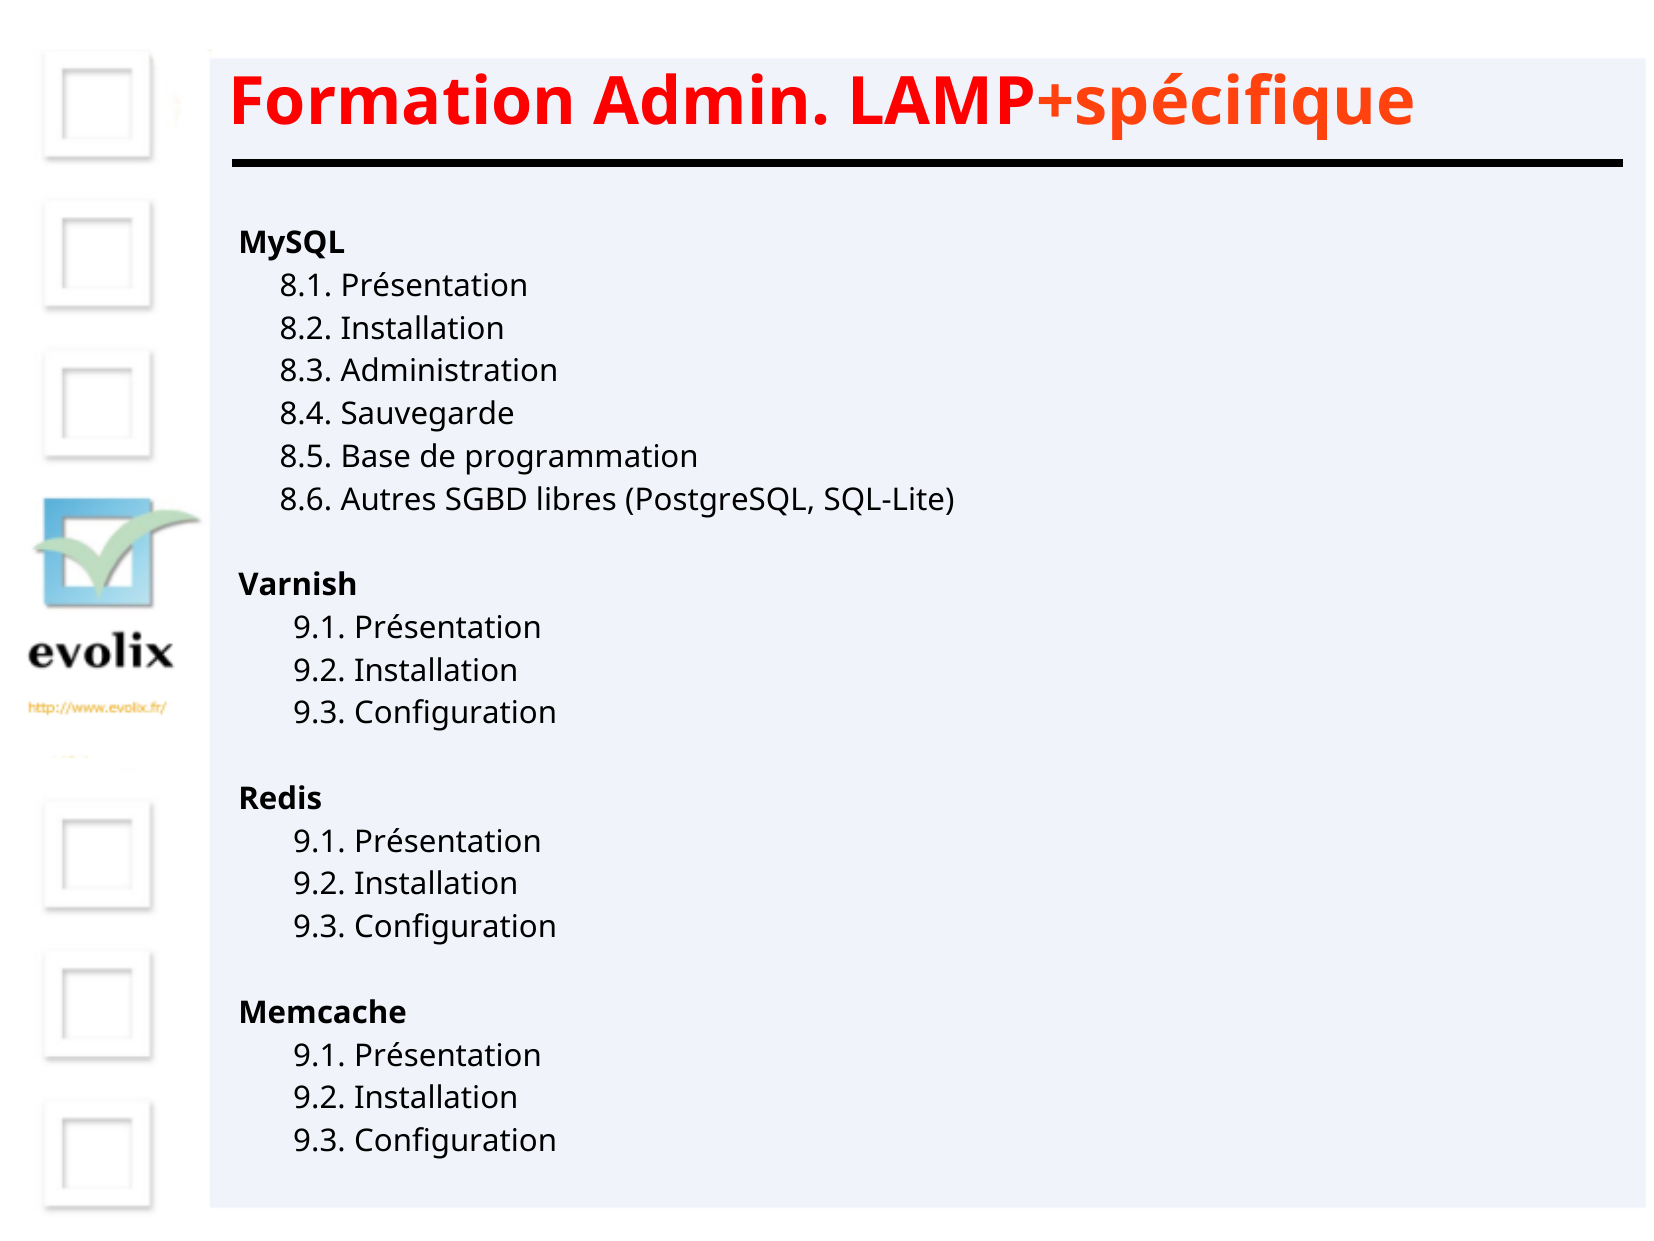

# Formation Admin. LAMP+spécifique
MySQL
 8.1. Présentation
 8.2. Installation
 8.3. Administration
 8.4. Sauvegarde
 8.5. Base de programmation
 8.6. Autres SGBD libres (PostgreSQL, SQL-Lite)
Varnish
9.1. Présentation
9.2. Installation
9.3. Configuration
Redis
9.1. Présentation
9.2. Installation
9.3. Configuration
Memcache
9.1. Présentation
9.2. Installation
9.3. Configuration